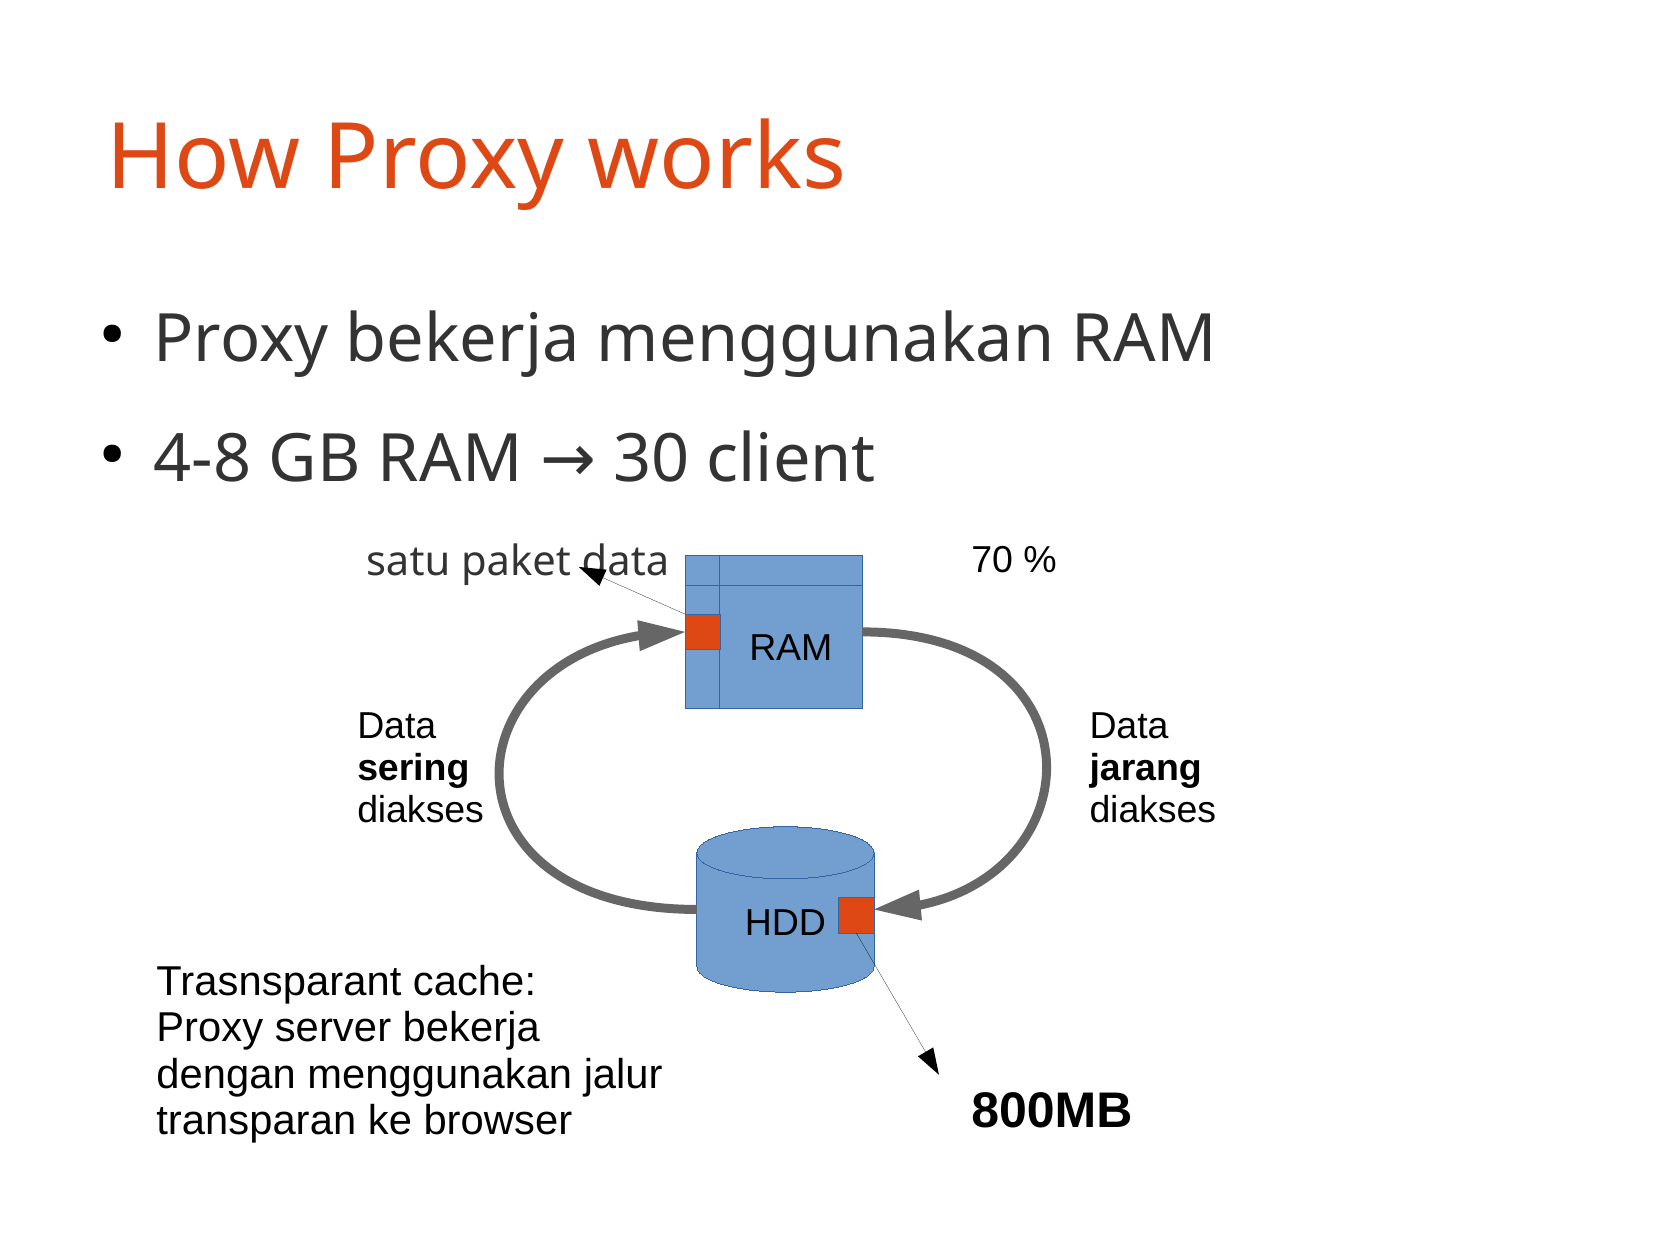

# How Proxy works
Proxy bekerja menggunakan RAM
4-8 GB RAM → 30 client
satu paket data
70 %
RAM
Data sering diakses
Data jarang diakses
HDD
Trasnsparant cache:
Proxy server bekerja dengan menggunakan jalur transparan ke browser
800MB